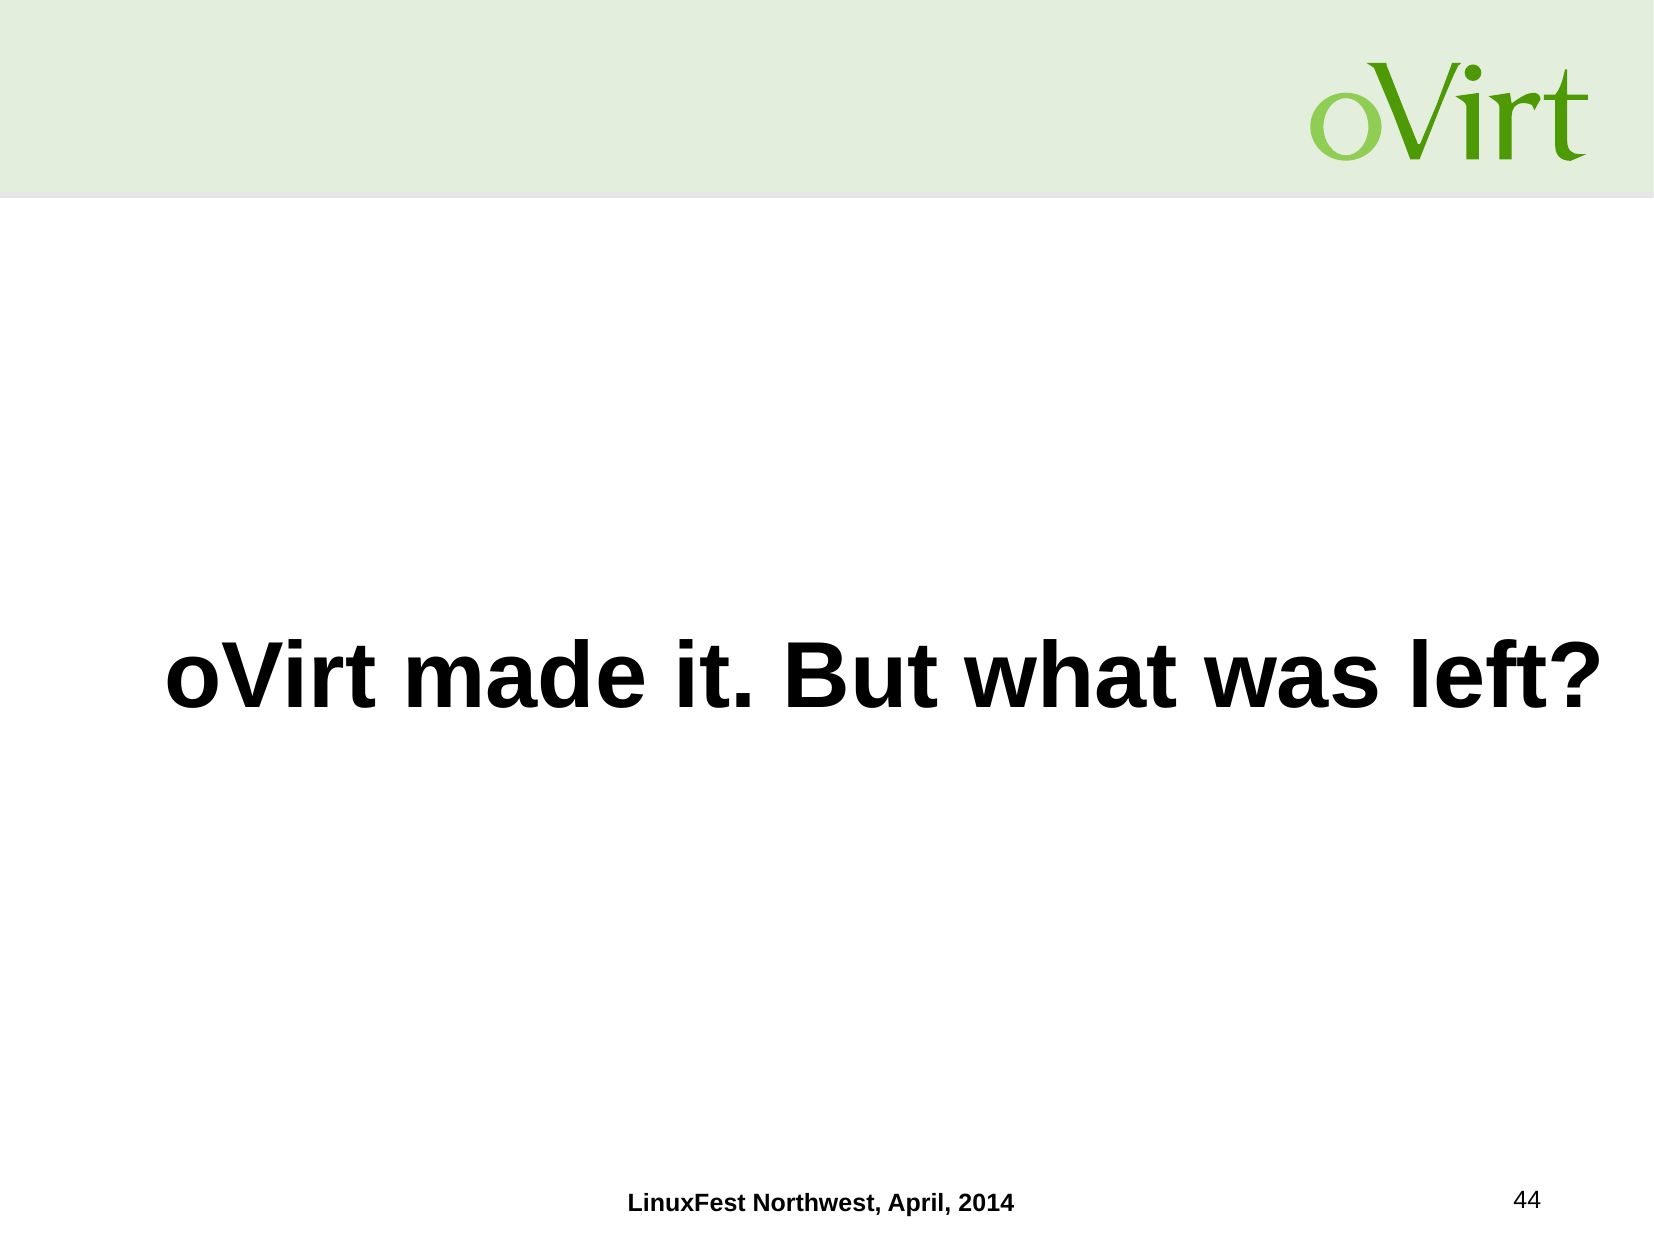

oVirt made it. But what was left?